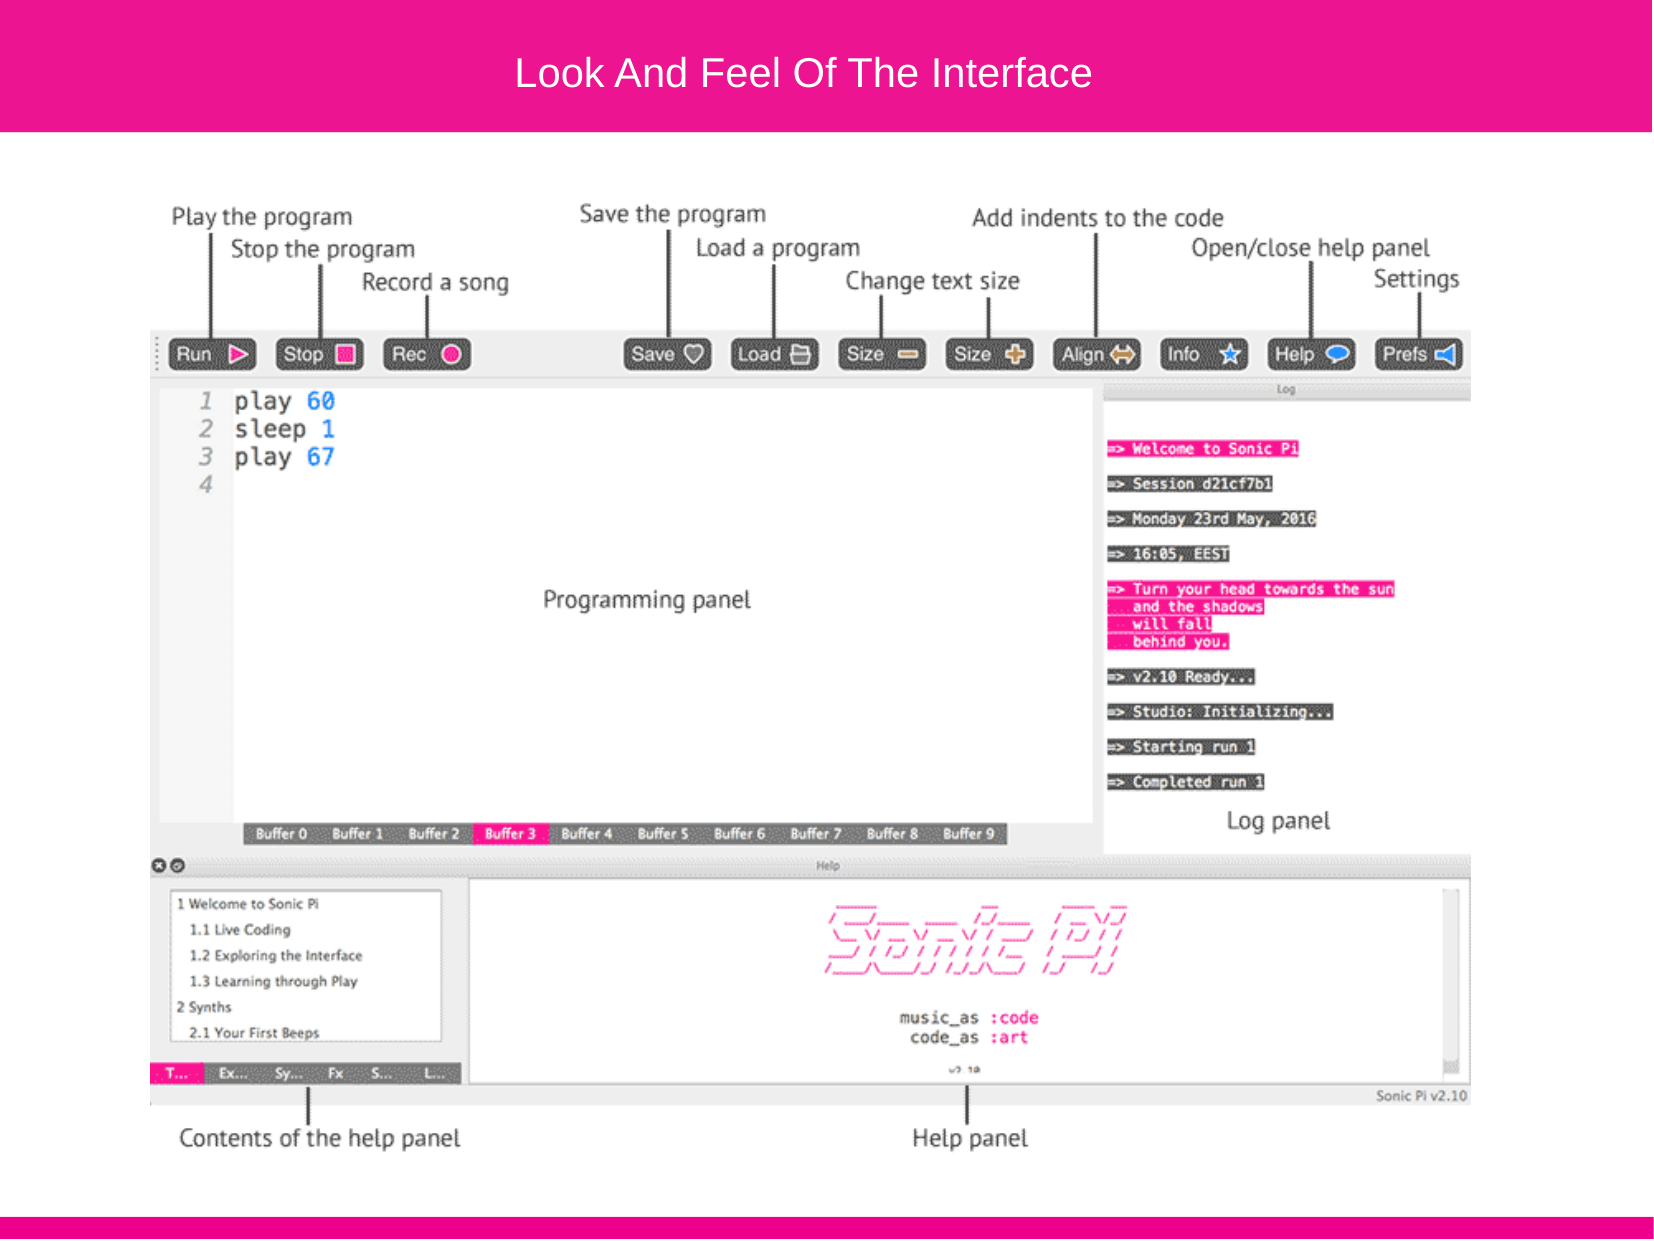

# Look And Feel Of The Interface